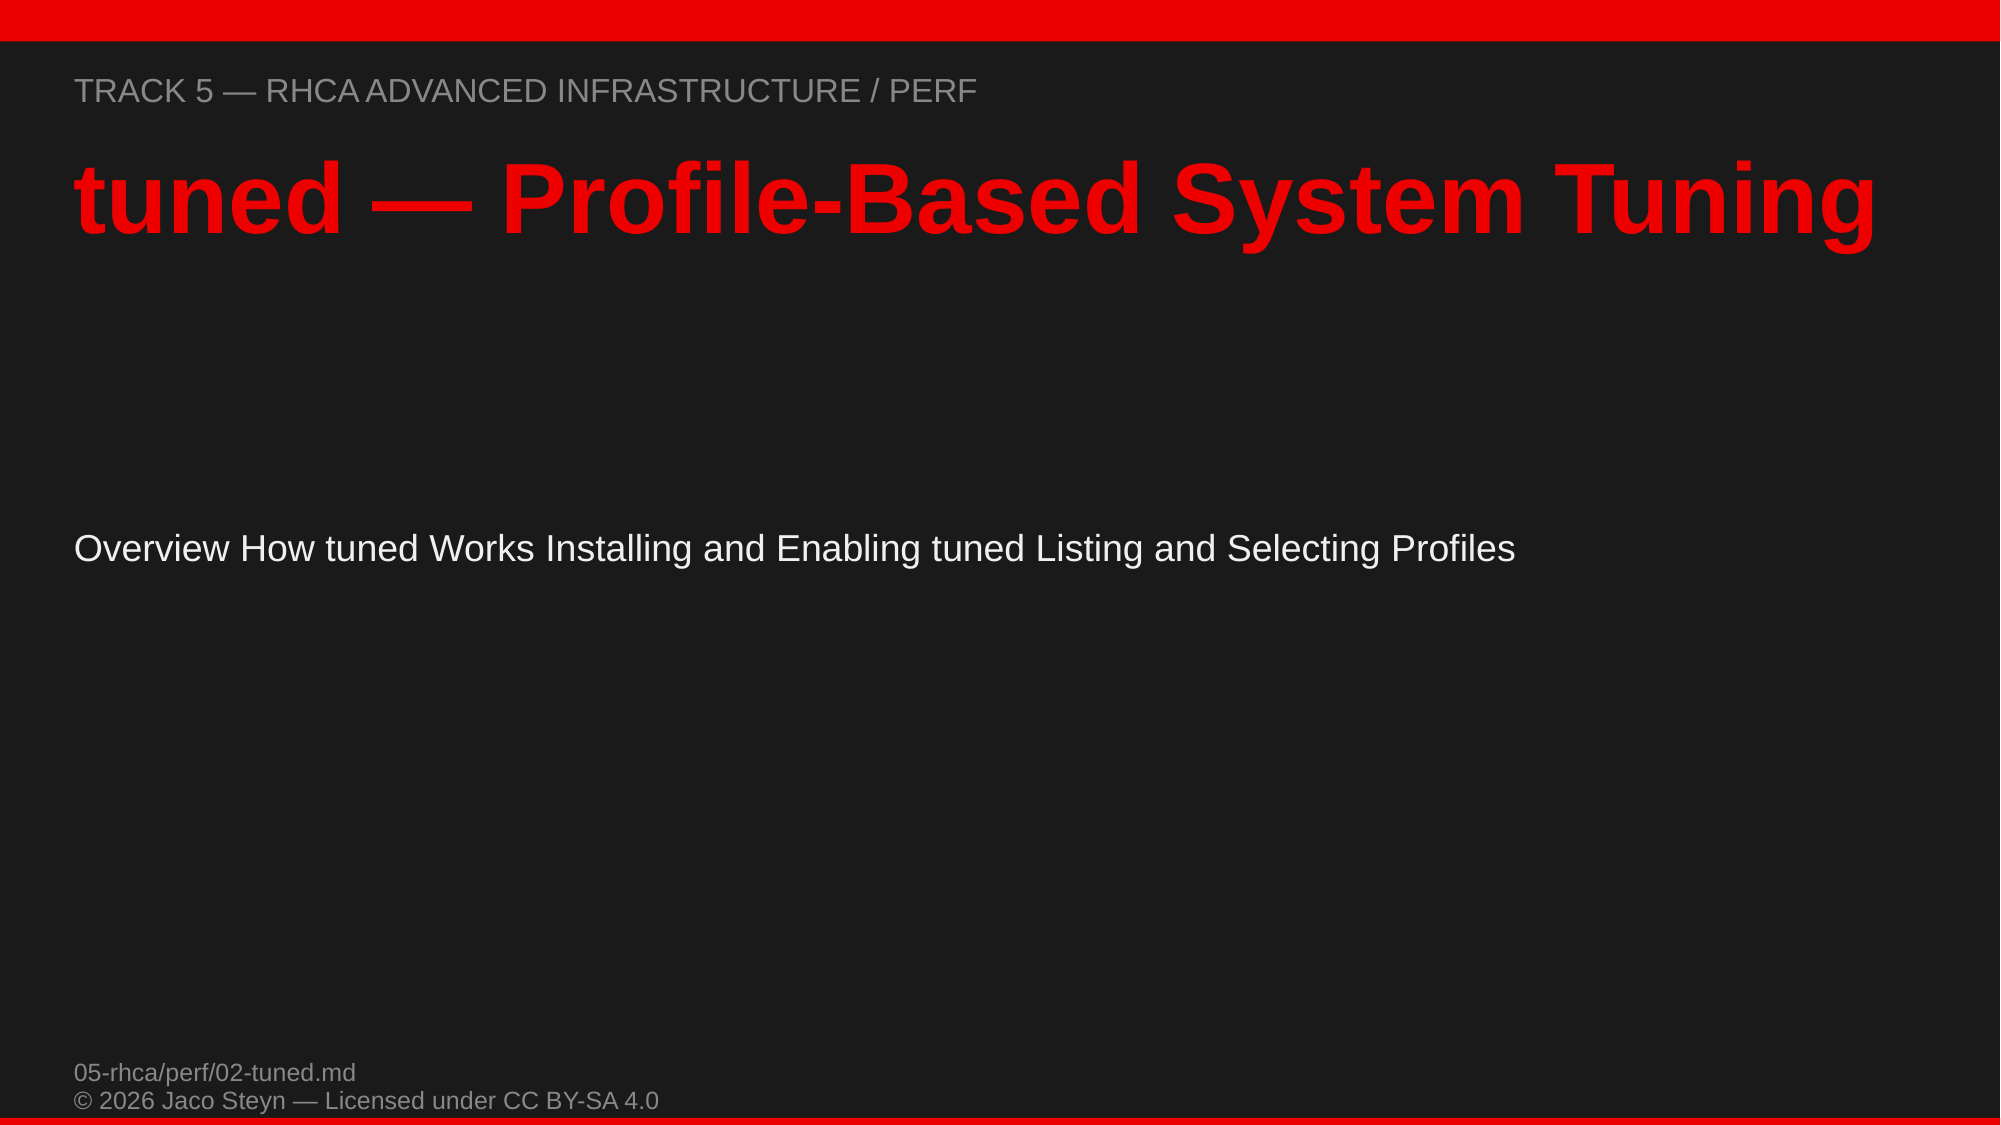

TRACK 5 — RHCA ADVANCED INFRASTRUCTURE / PERF
tuned — Profile-Based System Tuning
Overview How tuned Works Installing and Enabling tuned Listing and Selecting Profiles
05-rhca/perf/02-tuned.md
© 2026 Jaco Steyn — Licensed under CC BY-SA 4.0